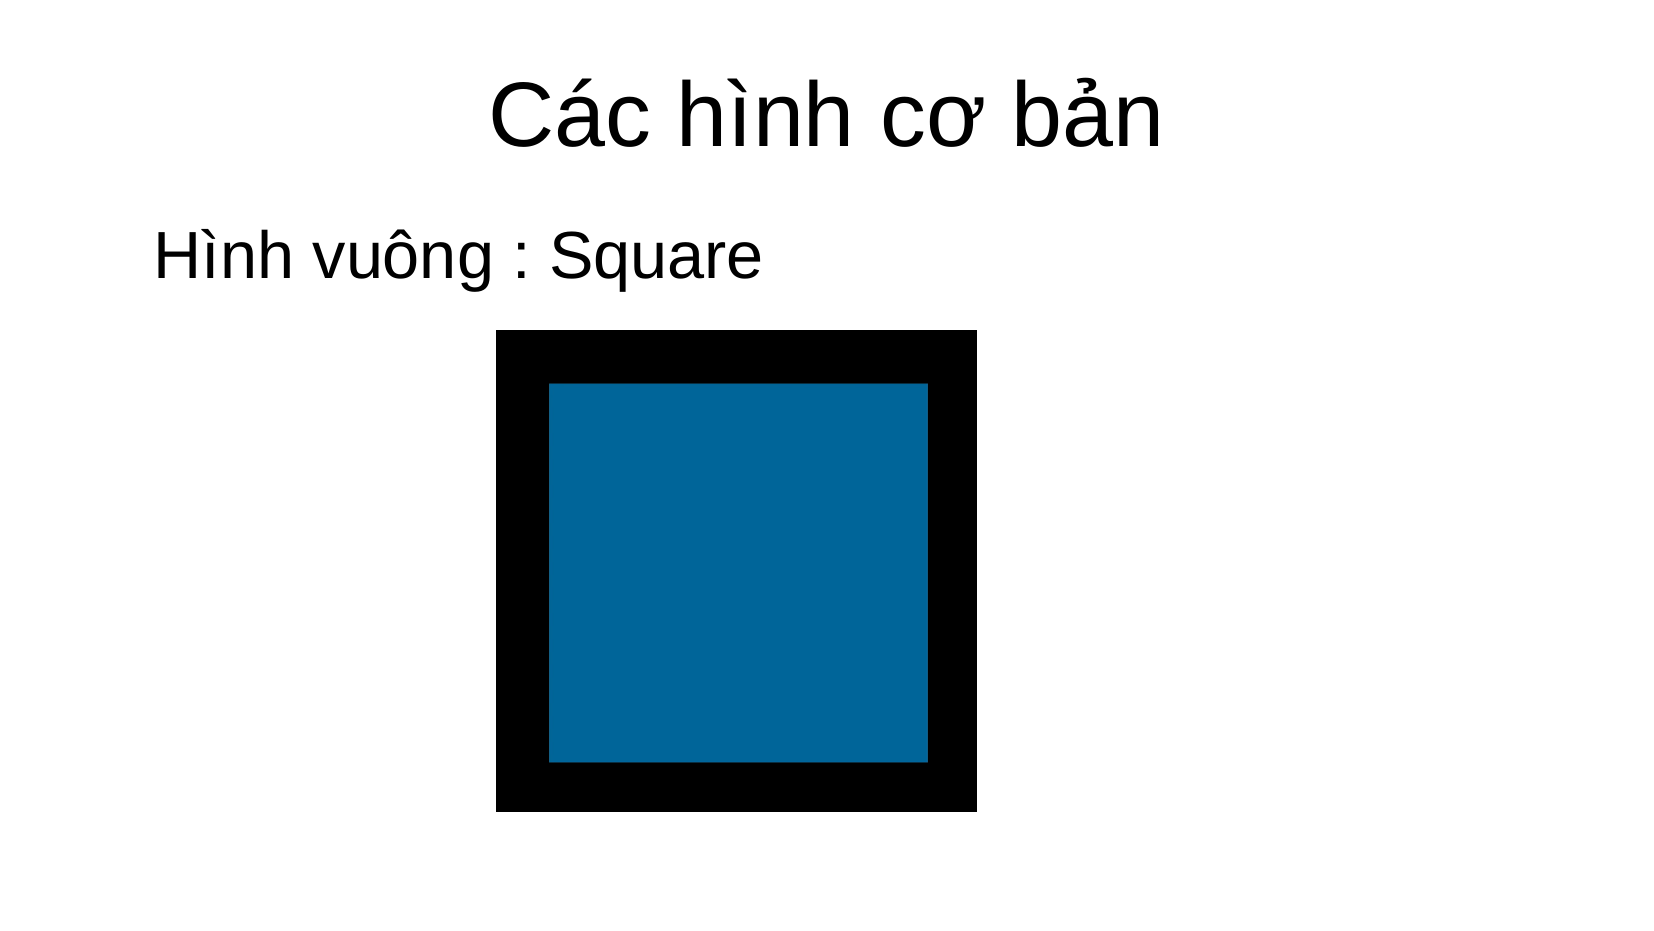

# Các hình cơ bản
Hình vuông : Square